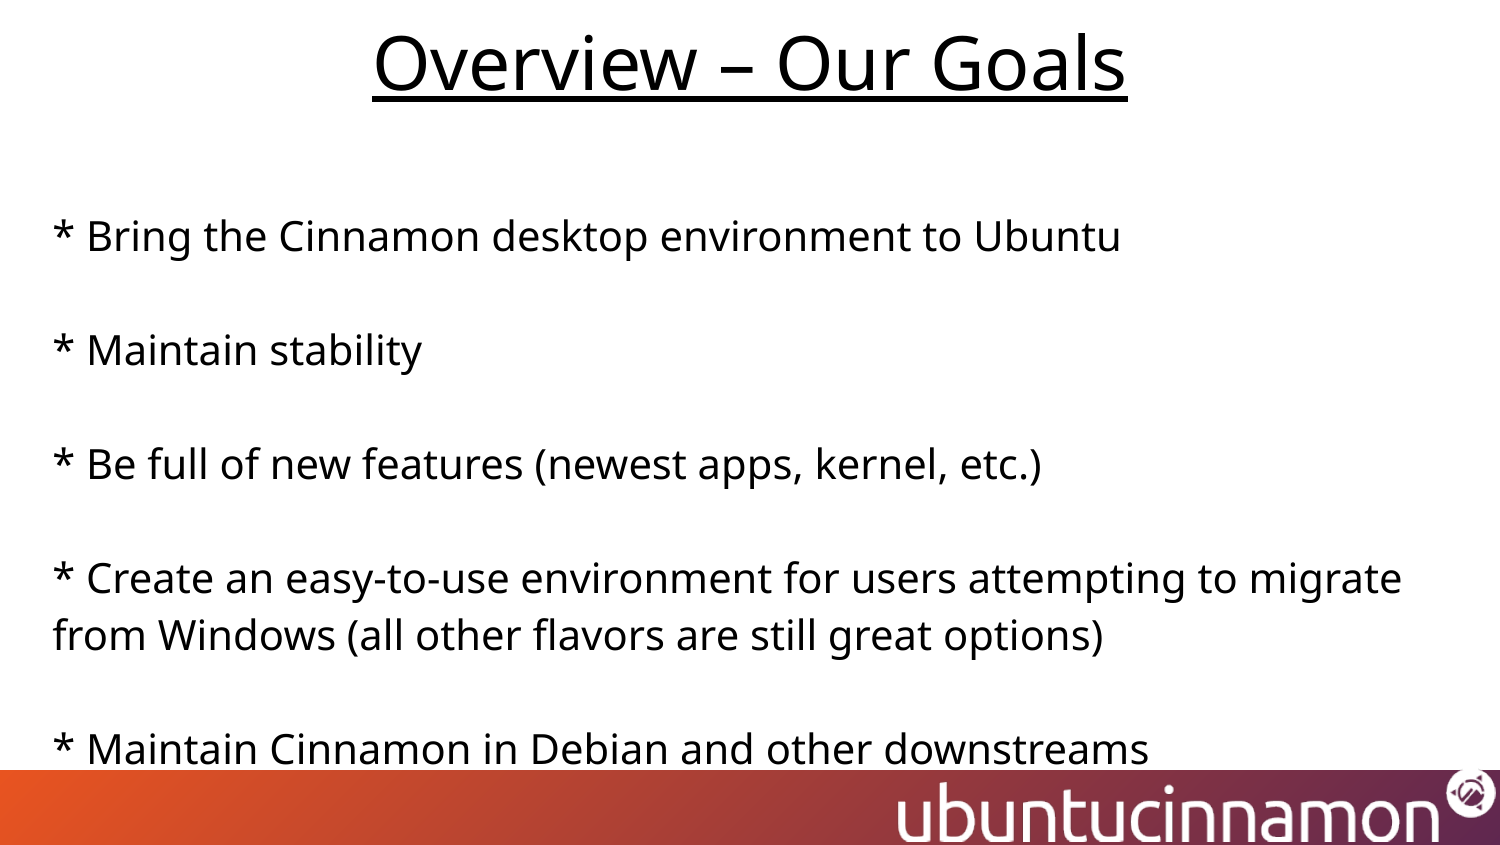

# Overview – Our Goals
* Bring the Cinnamon desktop environment to Ubuntu
* Maintain stability
* Be full of new features (newest apps, kernel, etc.)
* Create an easy-to-use environment for users attempting to migrate from Windows (all other flavors are still great options)
* Maintain Cinnamon in Debian and other downstreams